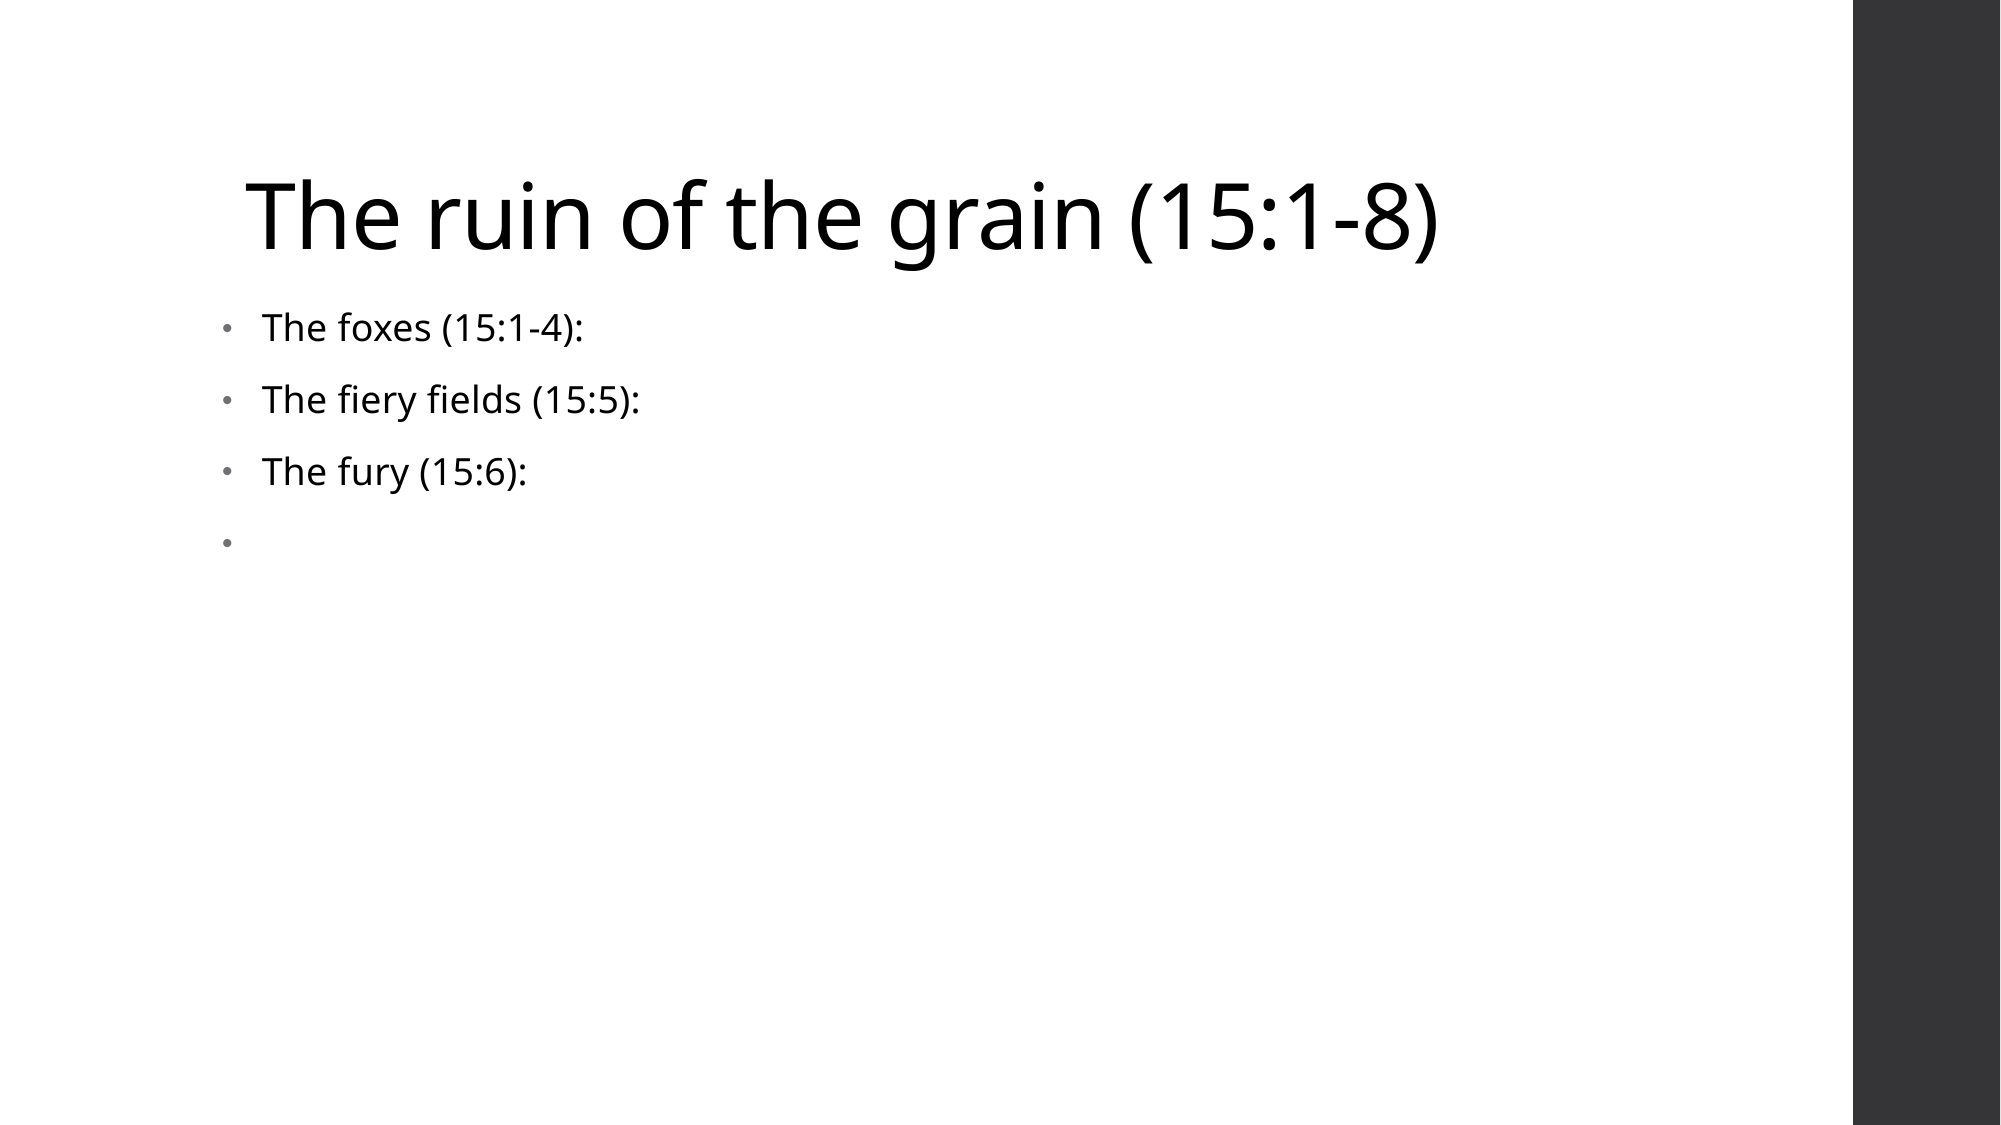

# The ruin of the grain (15:1-8)
 The foxes (15:1-4):
 The fiery fields (15:5):
 The fury (15:6):